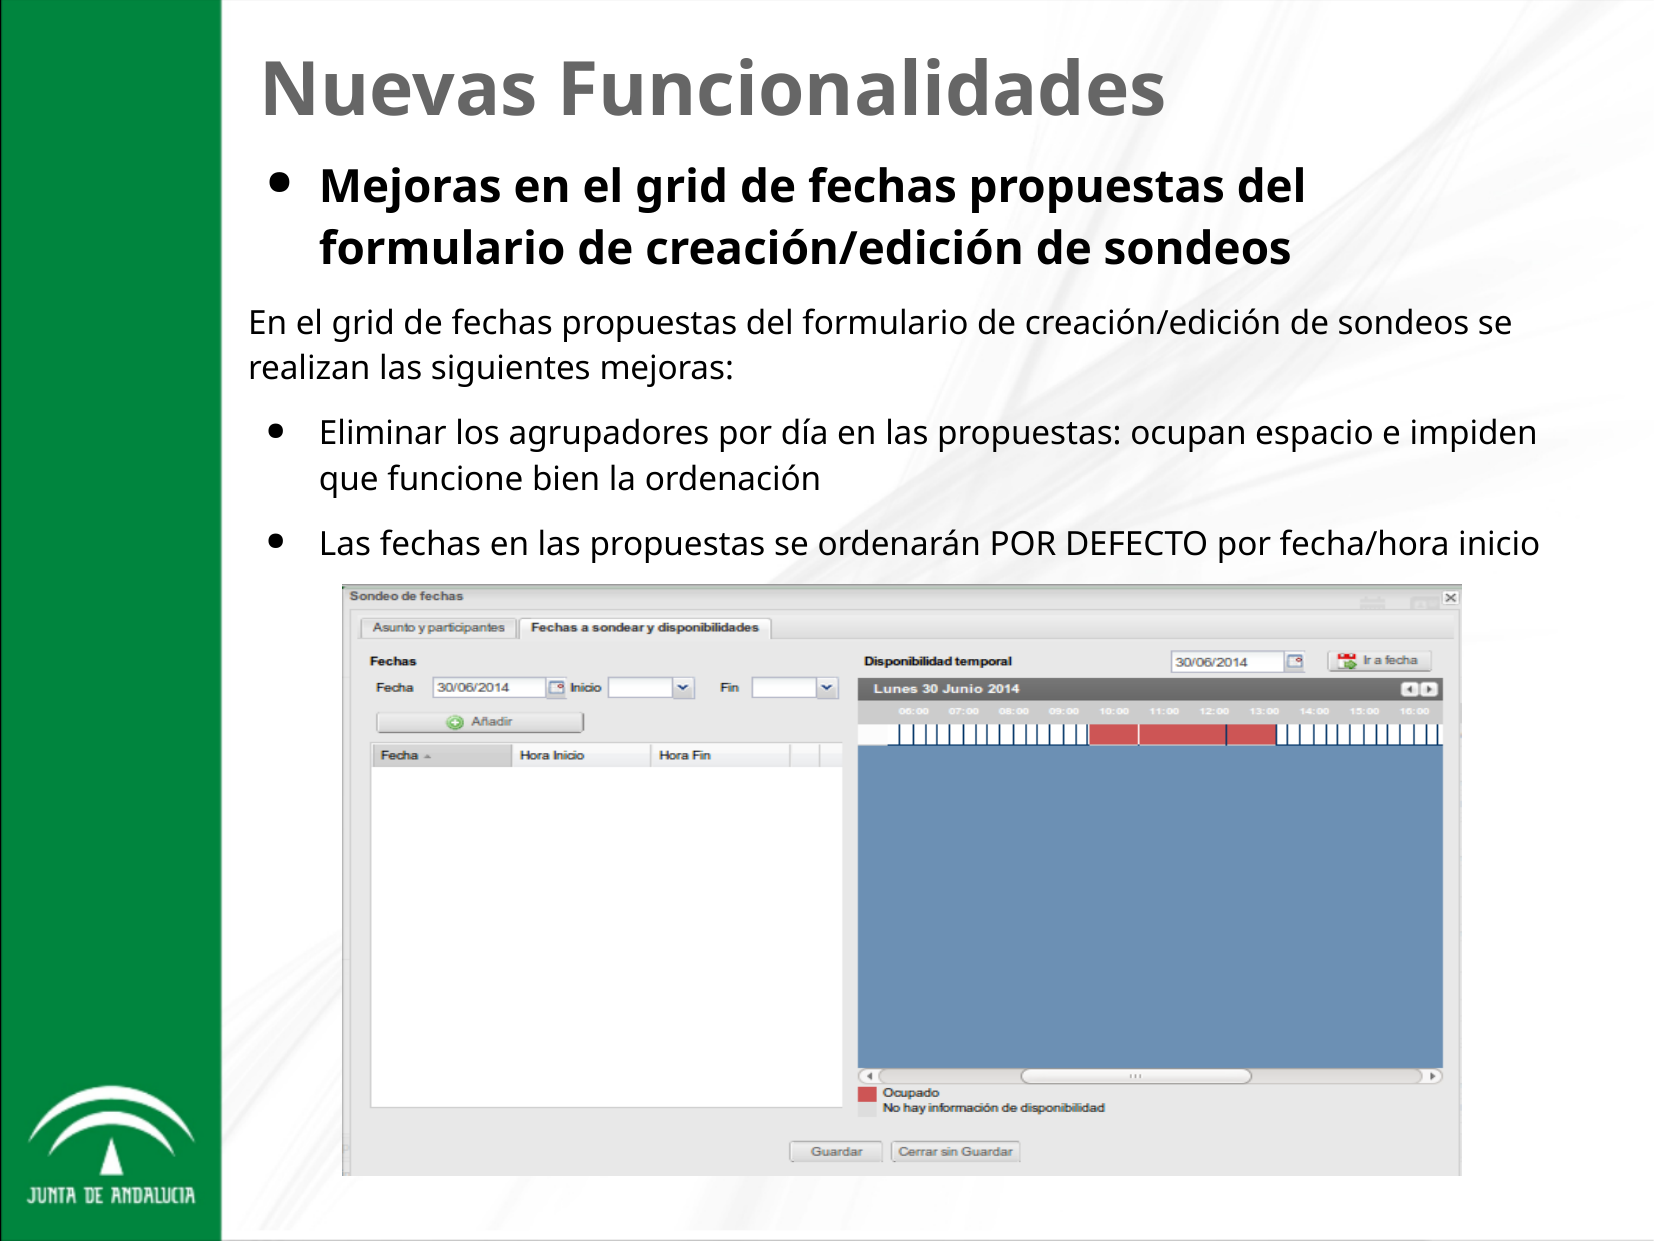

# Nuevas Funcionalidades
Mejoras en el grid de fechas propuestas del formulario de creación/edición de sondeos
En el grid de fechas propuestas del formulario de creación/edición de sondeos se realizan las siguientes mejoras:
Eliminar los agrupadores por día en las propuestas: ocupan espacio e impiden que funcione bien la ordenación
Las fechas en las propuestas se ordenarán POR DEFECTO por fecha/hora inicio